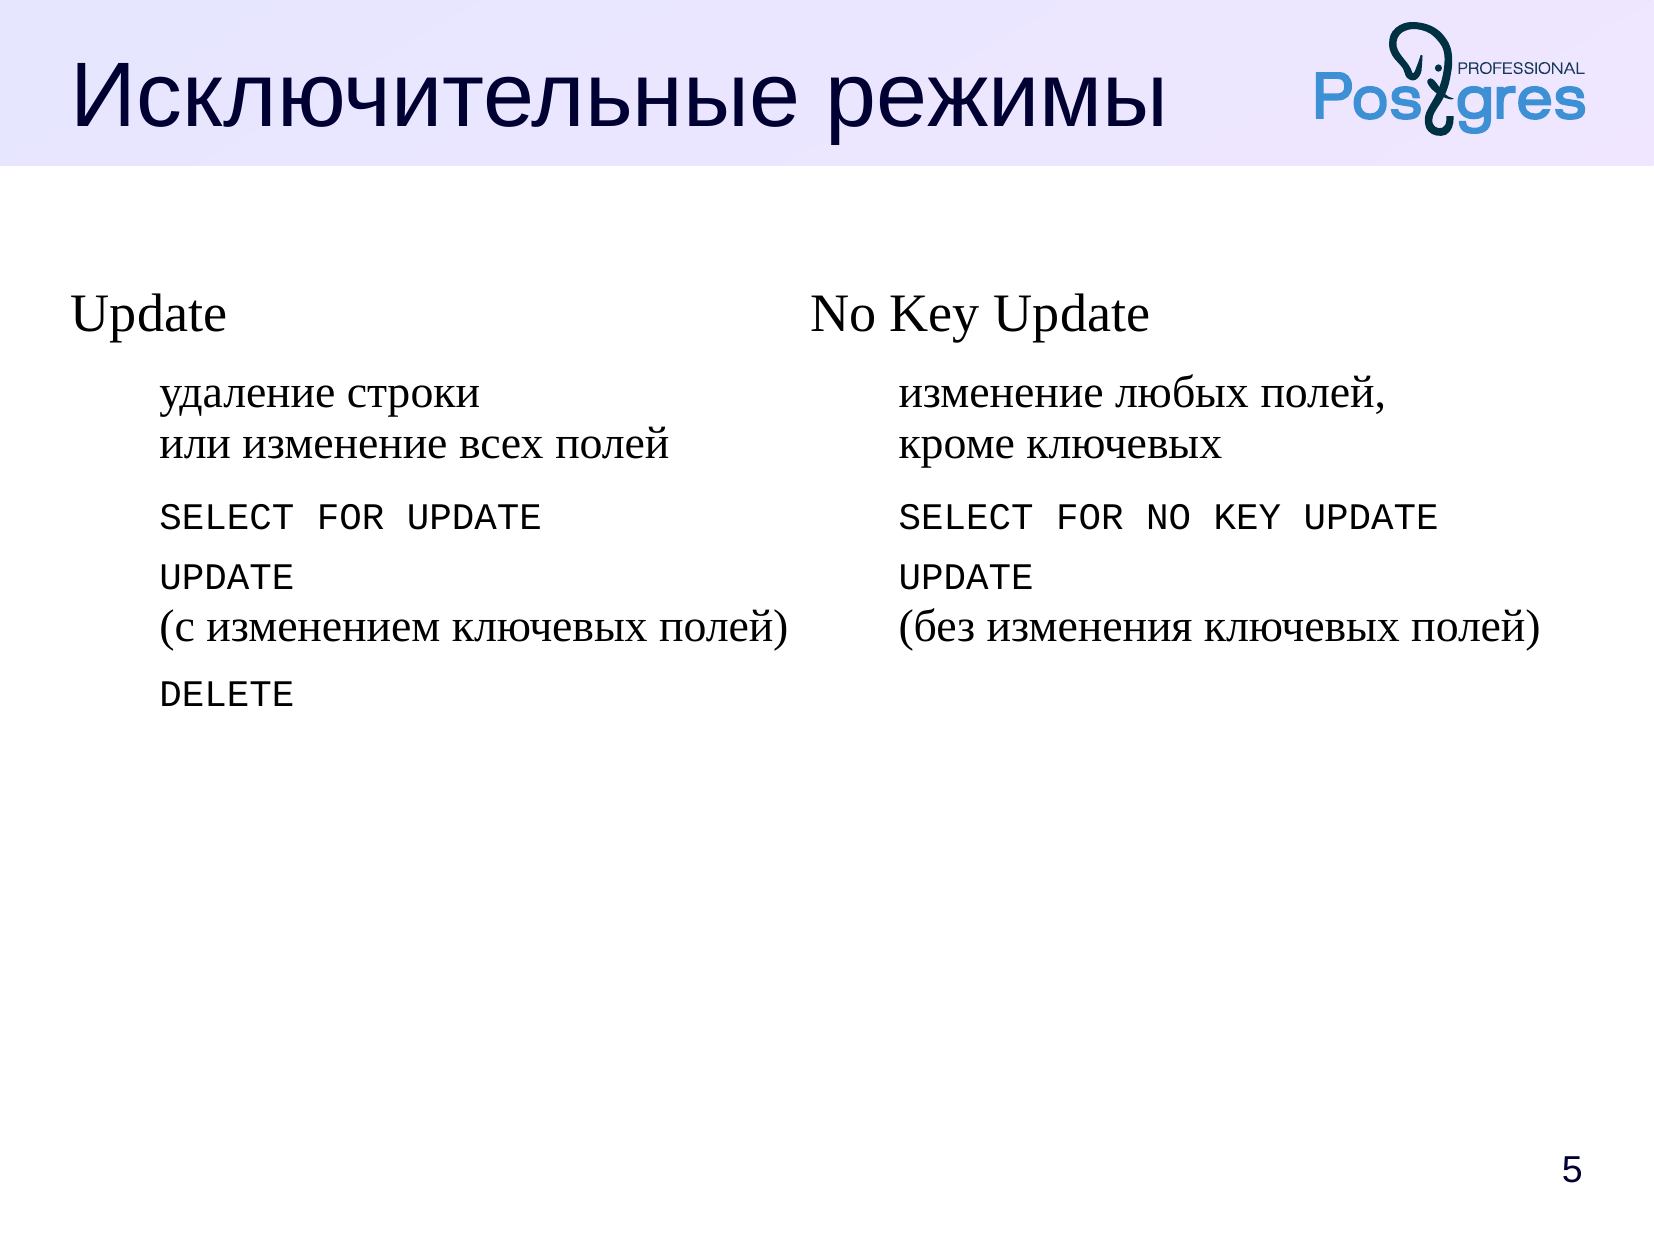

# Исключительные режимы
Update	No Key Update
удаление строки	изменение любых полей,
или изменение всех полей	кроме ключевых
SELECT FOR UPDATE	SELECT FOR NO KEY UPDATE
UPDATE	UPDATE
(с изменением ключевых полей)	(без изменения ключевых полей)
DELETE